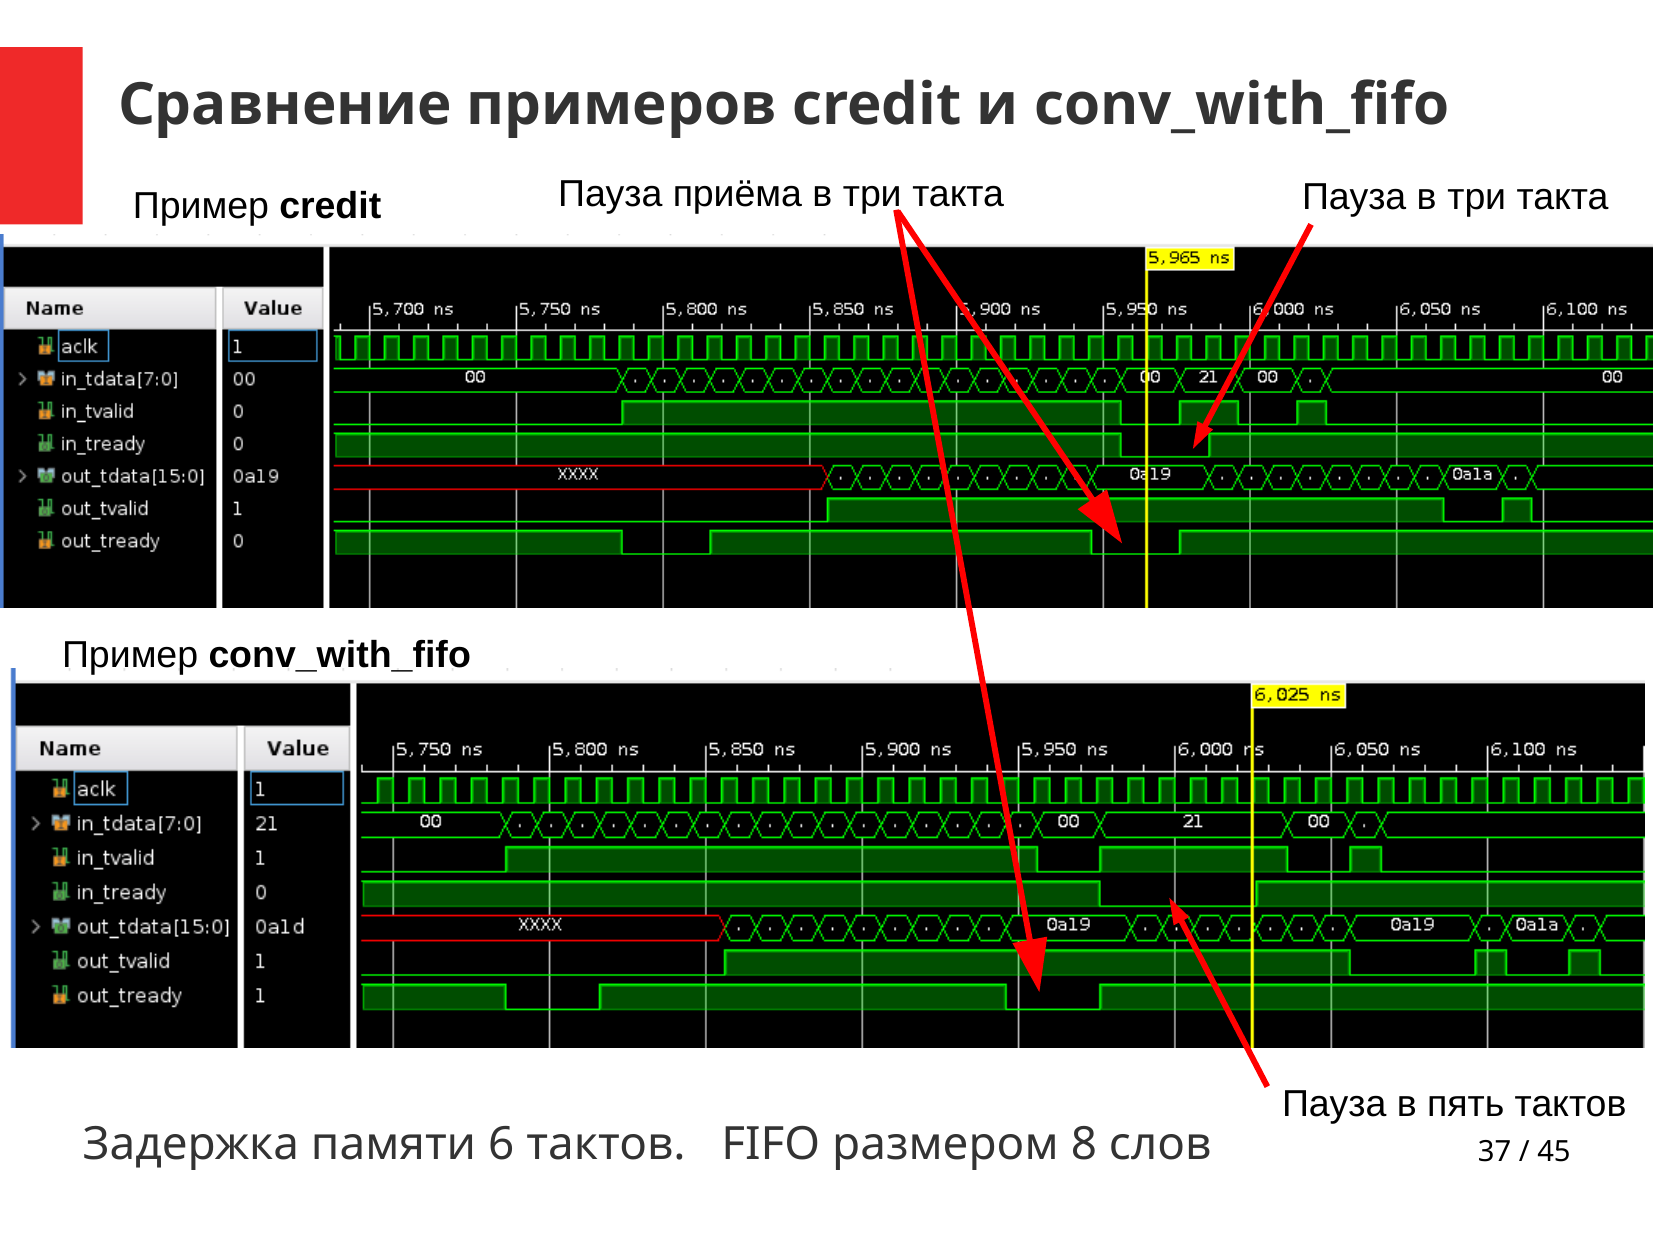

# Сравнение примеров credit и conv_with_fifo
Пауза приёма в три такта
Пауза в три такта
Пример credit
Пример conv_with_fifo
Пауза в пять тактов
Задержка памяти 6 тактов. FIFO размером 8 слов
37